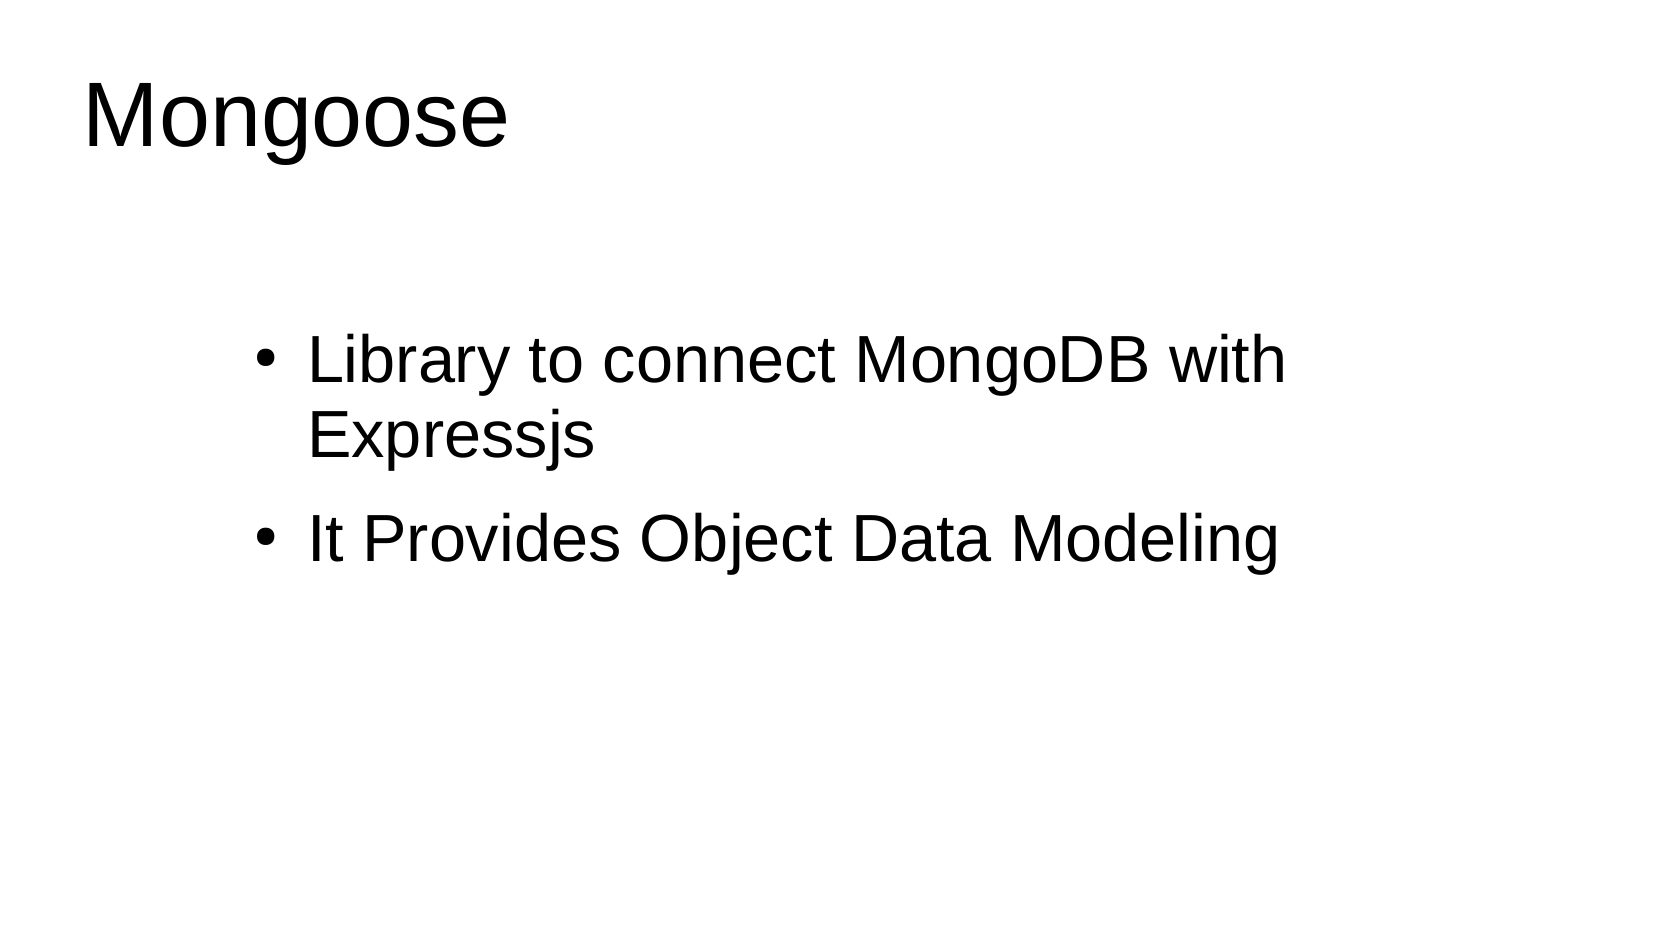

# Mongoose
Library to connect MongoDB with Expressjs
It Provides Object Data Modeling